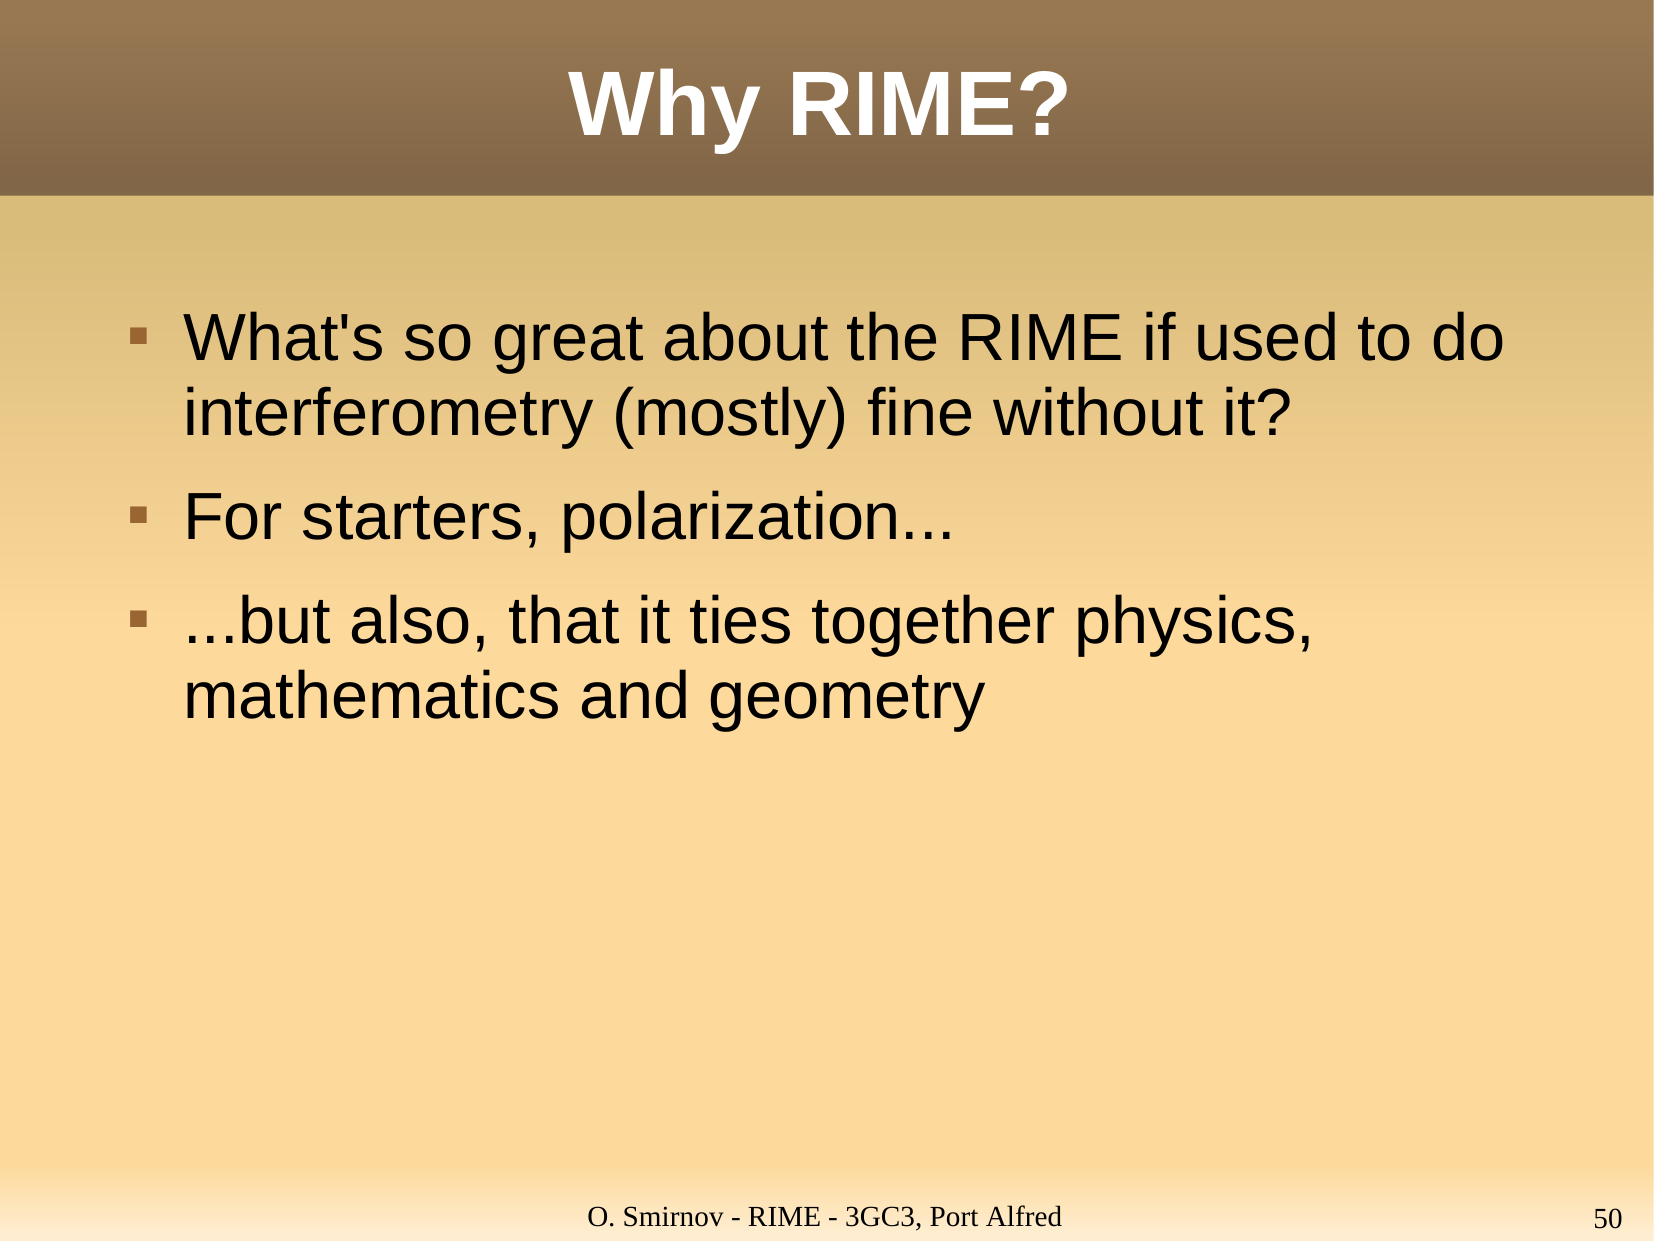

# Why RIME?
What's so great about the RIME if used to do interferometry (mostly) fine without it?
For starters, polarization...
...but also, that it ties together physics, mathematics and geometry
O. Smirnov - RIME - 3GC3, Port Alfred
50